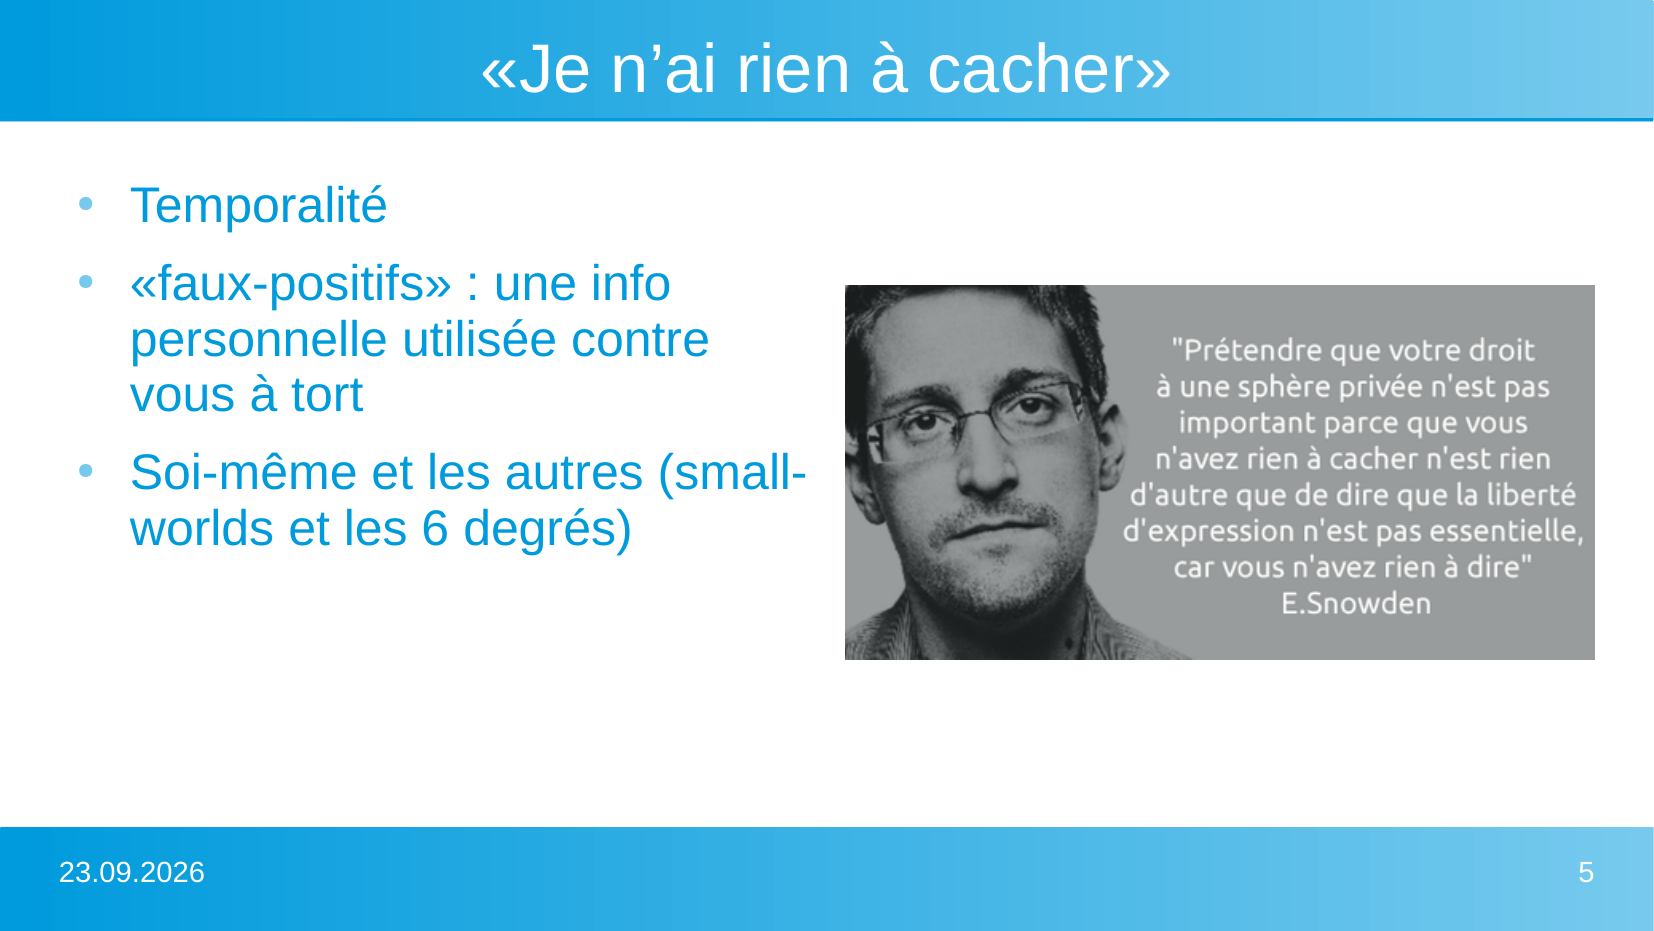

# «Je n’ai rien à cacher»
Temporalité
«faux-positifs» : une info personnelle utilisée contre vous à tort
Soi-même et les autres (small-worlds et les 6 degrés)
5